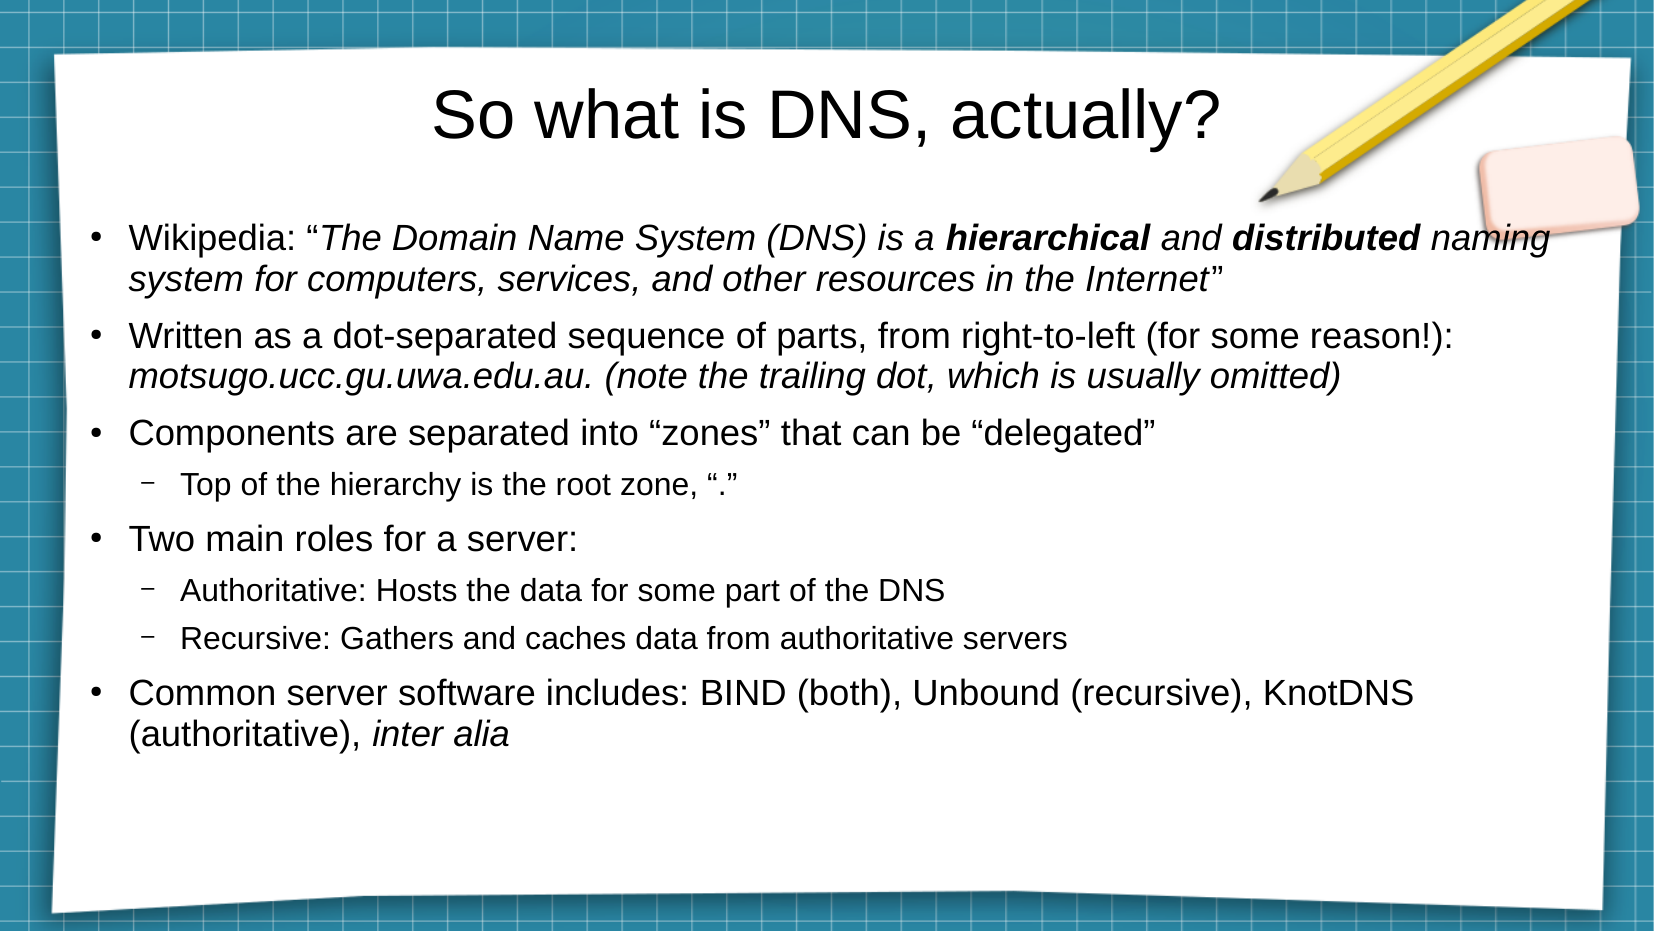

# So what is DNS, actually?
Wikipedia: “The Domain Name System (DNS) is a hierarchical and distributed naming system for computers, services, and other resources in the Internet”
Written as a dot-separated sequence of parts, from right-to-left (for some reason!): motsugo.ucc.gu.uwa.edu.au. (note the trailing dot, which is usually omitted)
Components are separated into “zones” that can be “delegated”
Top of the hierarchy is the root zone, “.”
Two main roles for a server:
Authoritative: Hosts the data for some part of the DNS
Recursive: Gathers and caches data from authoritative servers
Common server software includes: BIND (both), Unbound (recursive), KnotDNS (authoritative), inter alia